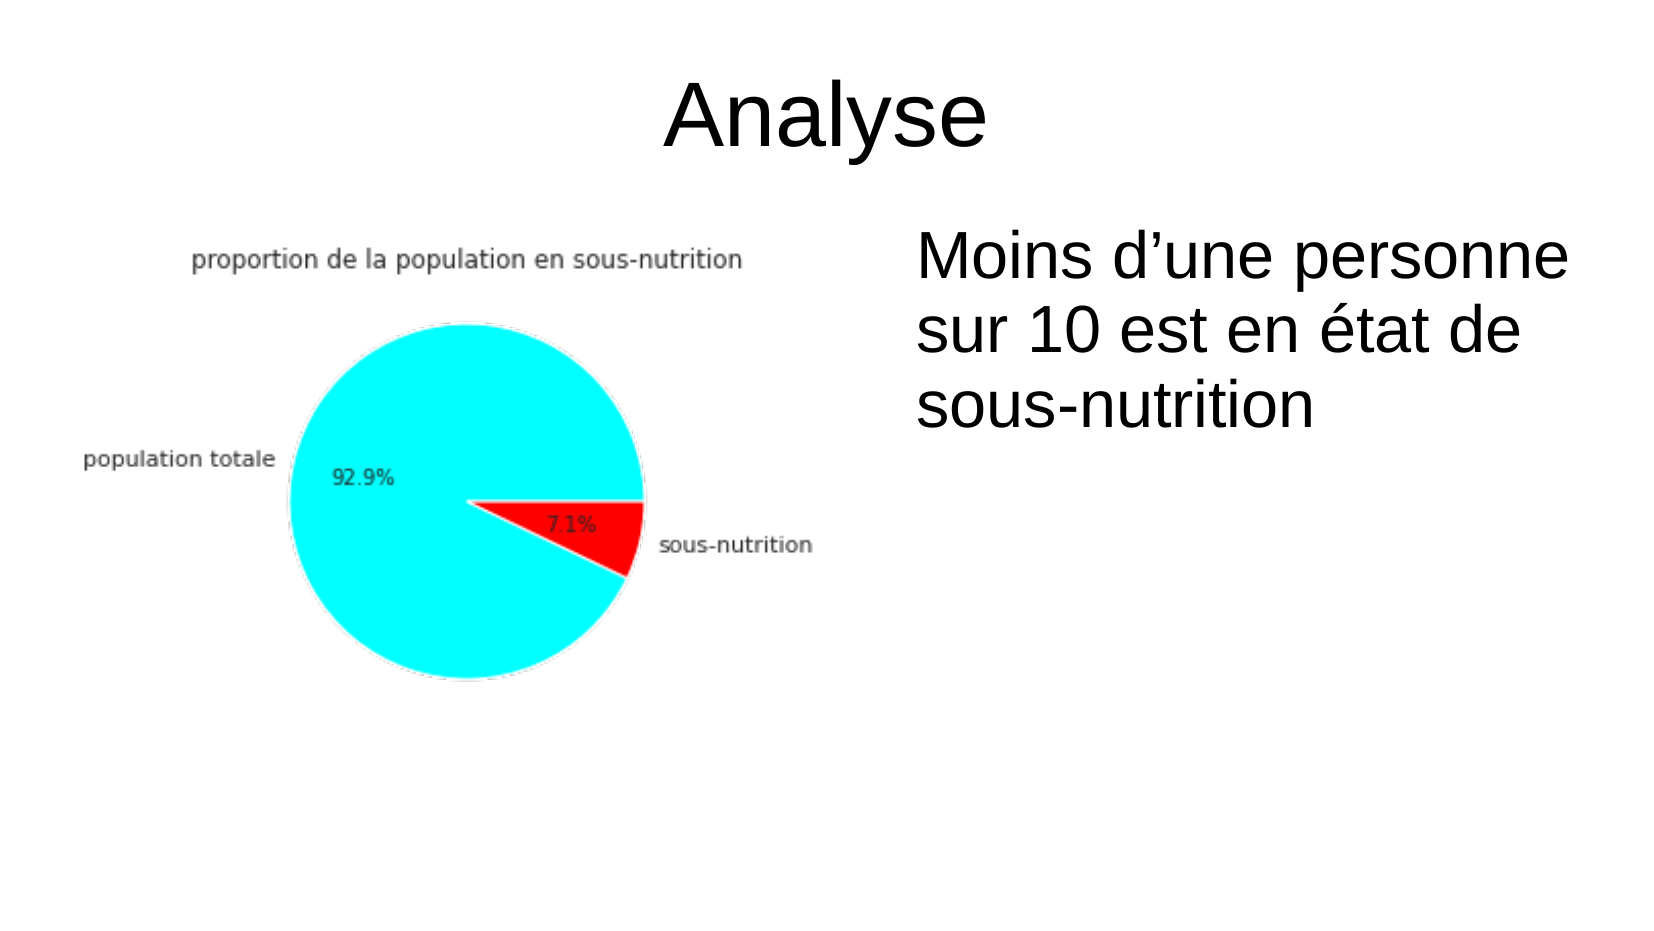

# Analyse
Moins d’une personne sur 10 est en état de sous-nutrition